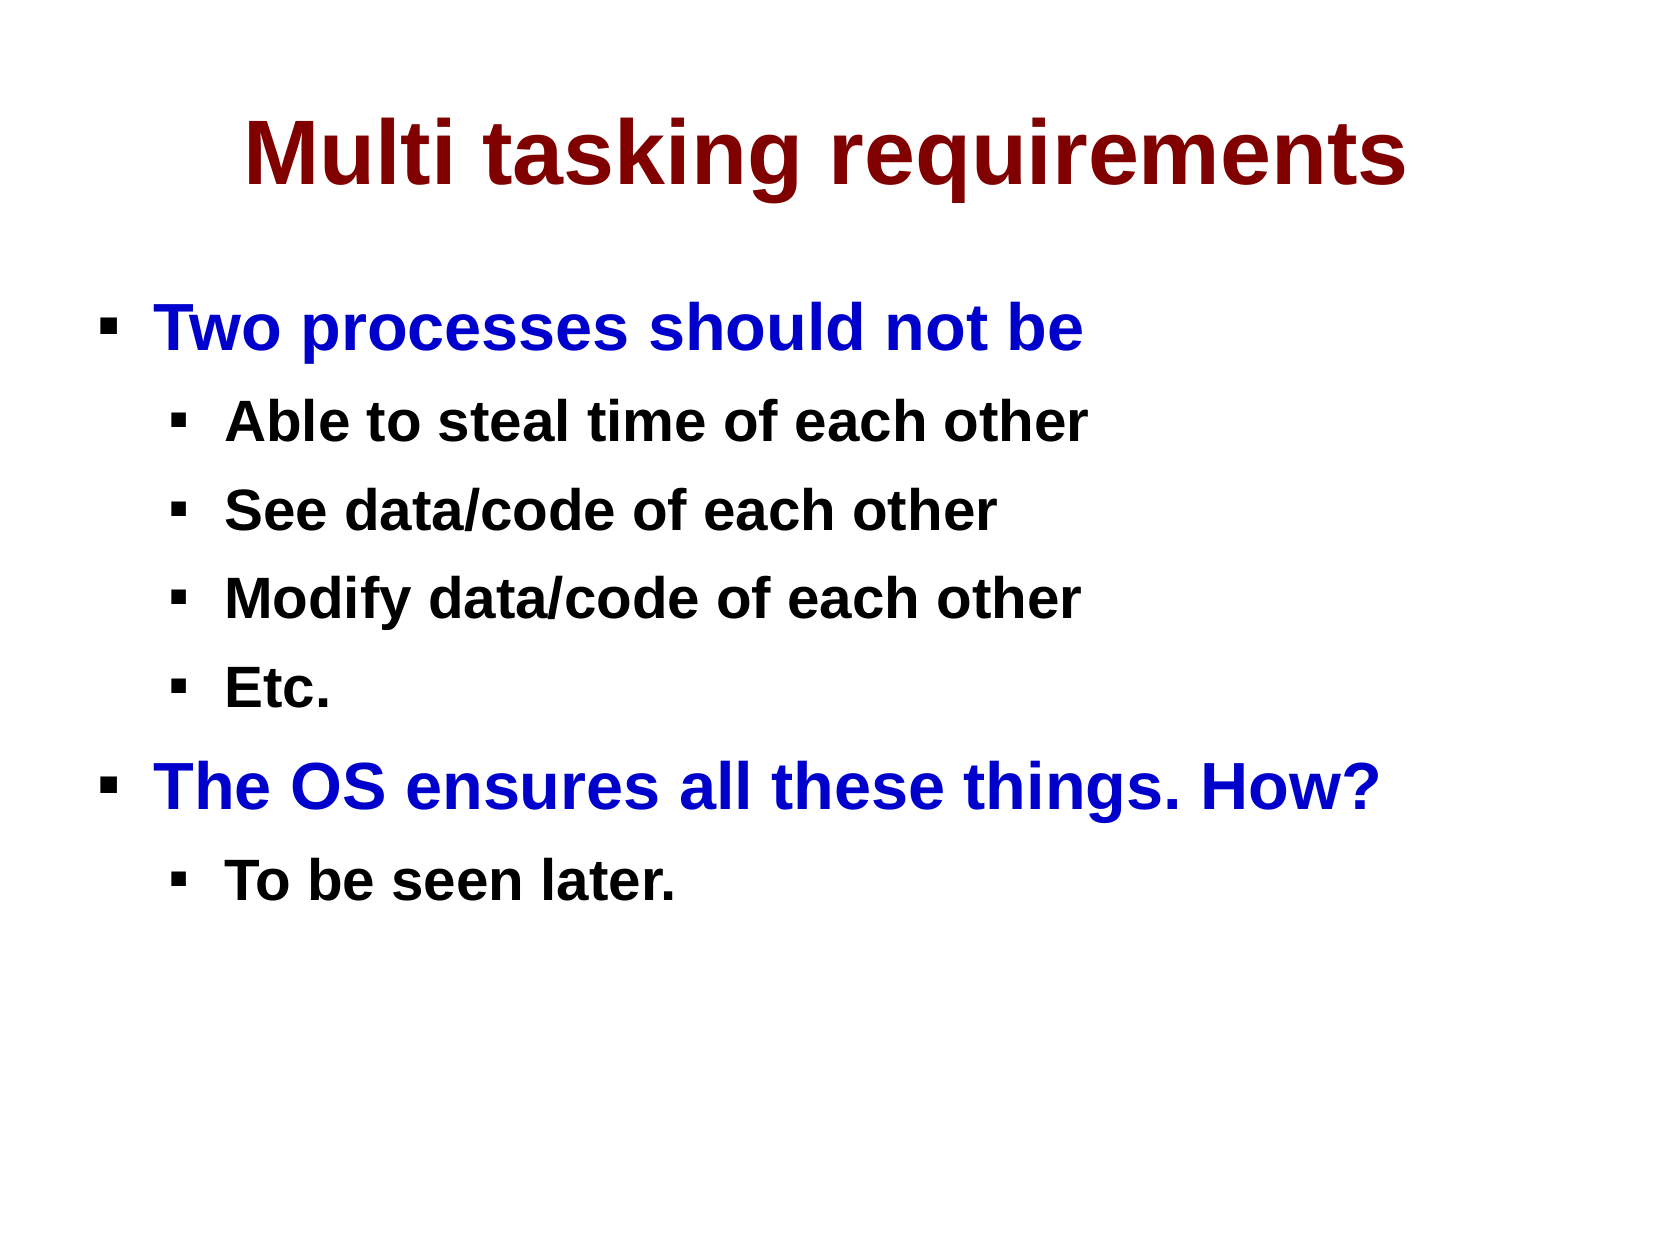

# Multi tasking requirements
Two processes should not be
Able to steal time of each other
See data/code of each other
Modify data/code of each other
Etc.
The OS ensures all these things. How?
To be seen later.